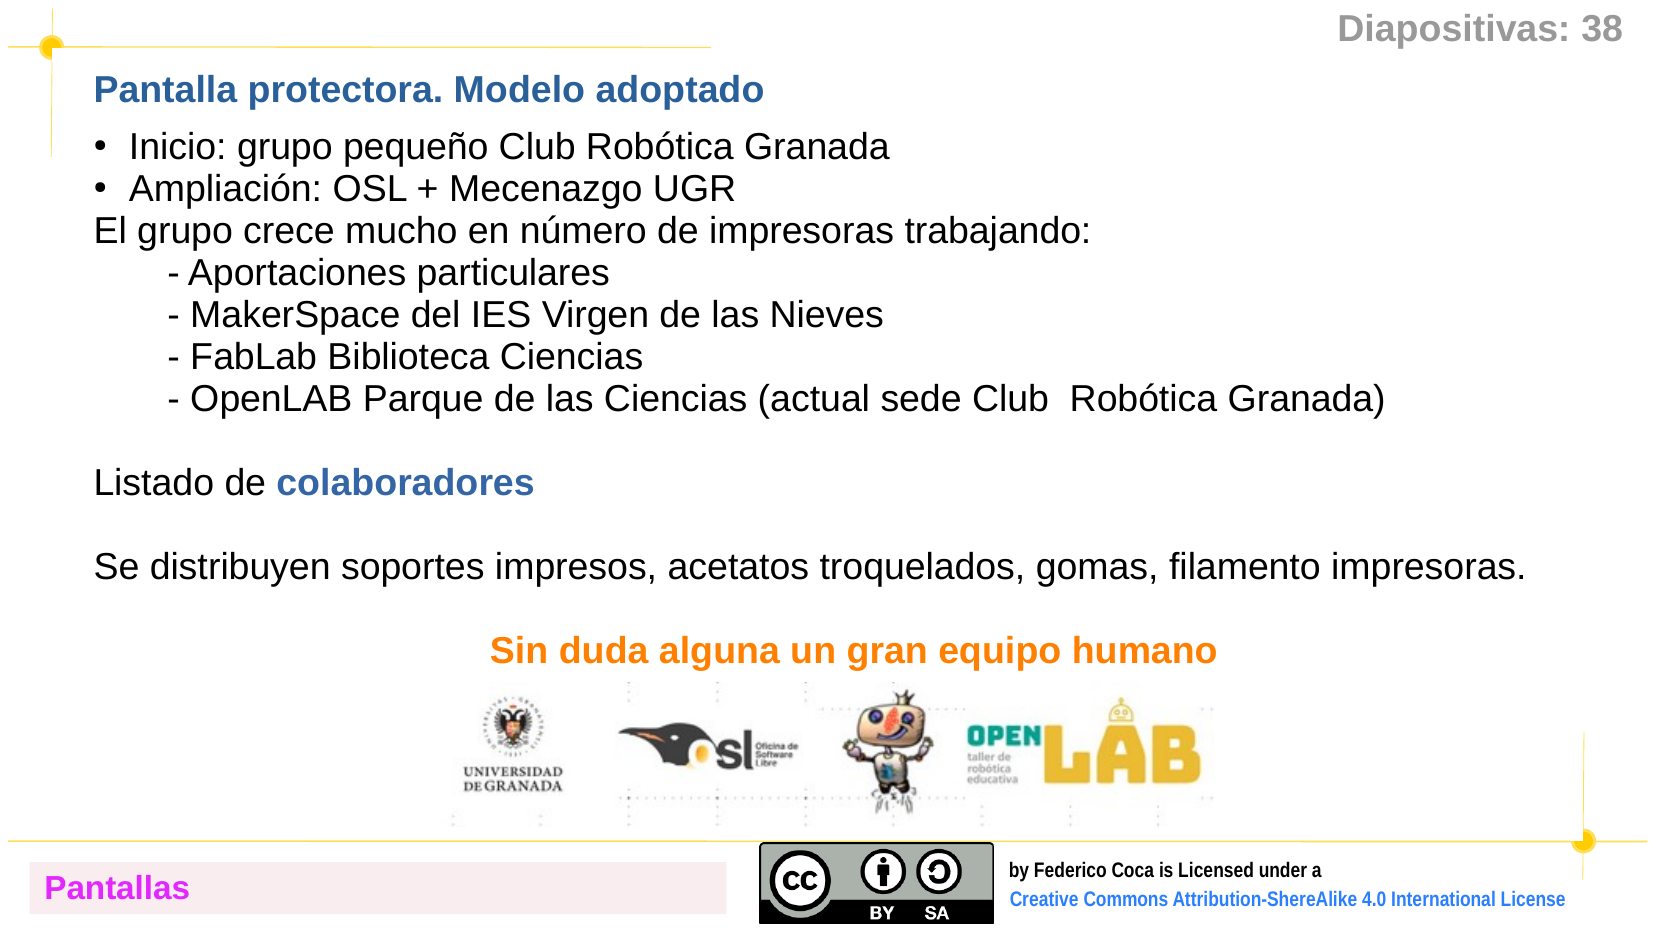

Diapositivas: 38
Pantalla protectora. Modelo adoptado
Inicio: grupo pequeño Club Robótica Granada
Ampliación: OSL + Mecenazgo UGR
El grupo crece mucho en número de impresoras trabajando:
	- Aportaciones particulares
	- MakerSpace del IES Virgen de las Nieves
	- FabLab Biblioteca Ciencias
	- OpenLAB Parque de las Ciencias (actual sede Club Robótica Granada)
Listado de colaboradores
Se distribuyen soportes impresos, acetatos troquelados, gomas, filamento impresoras.
Sin duda alguna un gran equipo humano
Pantallas